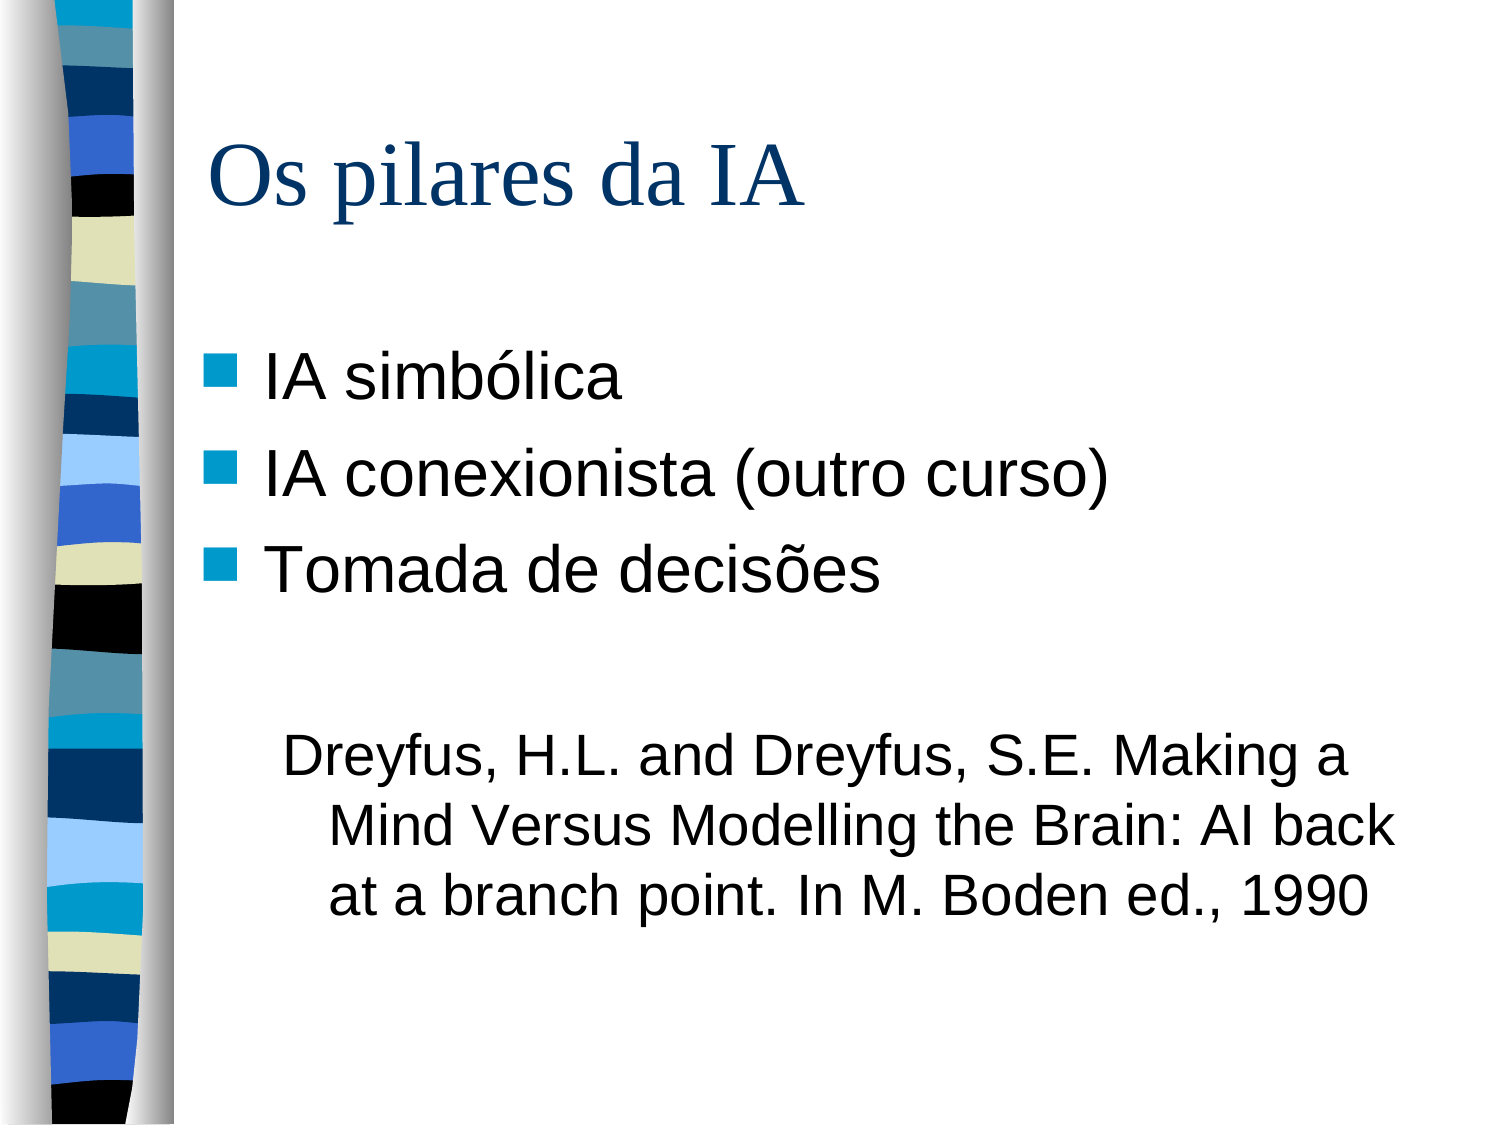

# Os pilares da IA
IA simbólica
IA conexionista (outro curso)
Tomada de decisões
Dreyfus, H.L. and Dreyfus, S.E. Making a Mind Versus Modelling the Brain: AI back at a branch point. In M. Boden ed., 1990